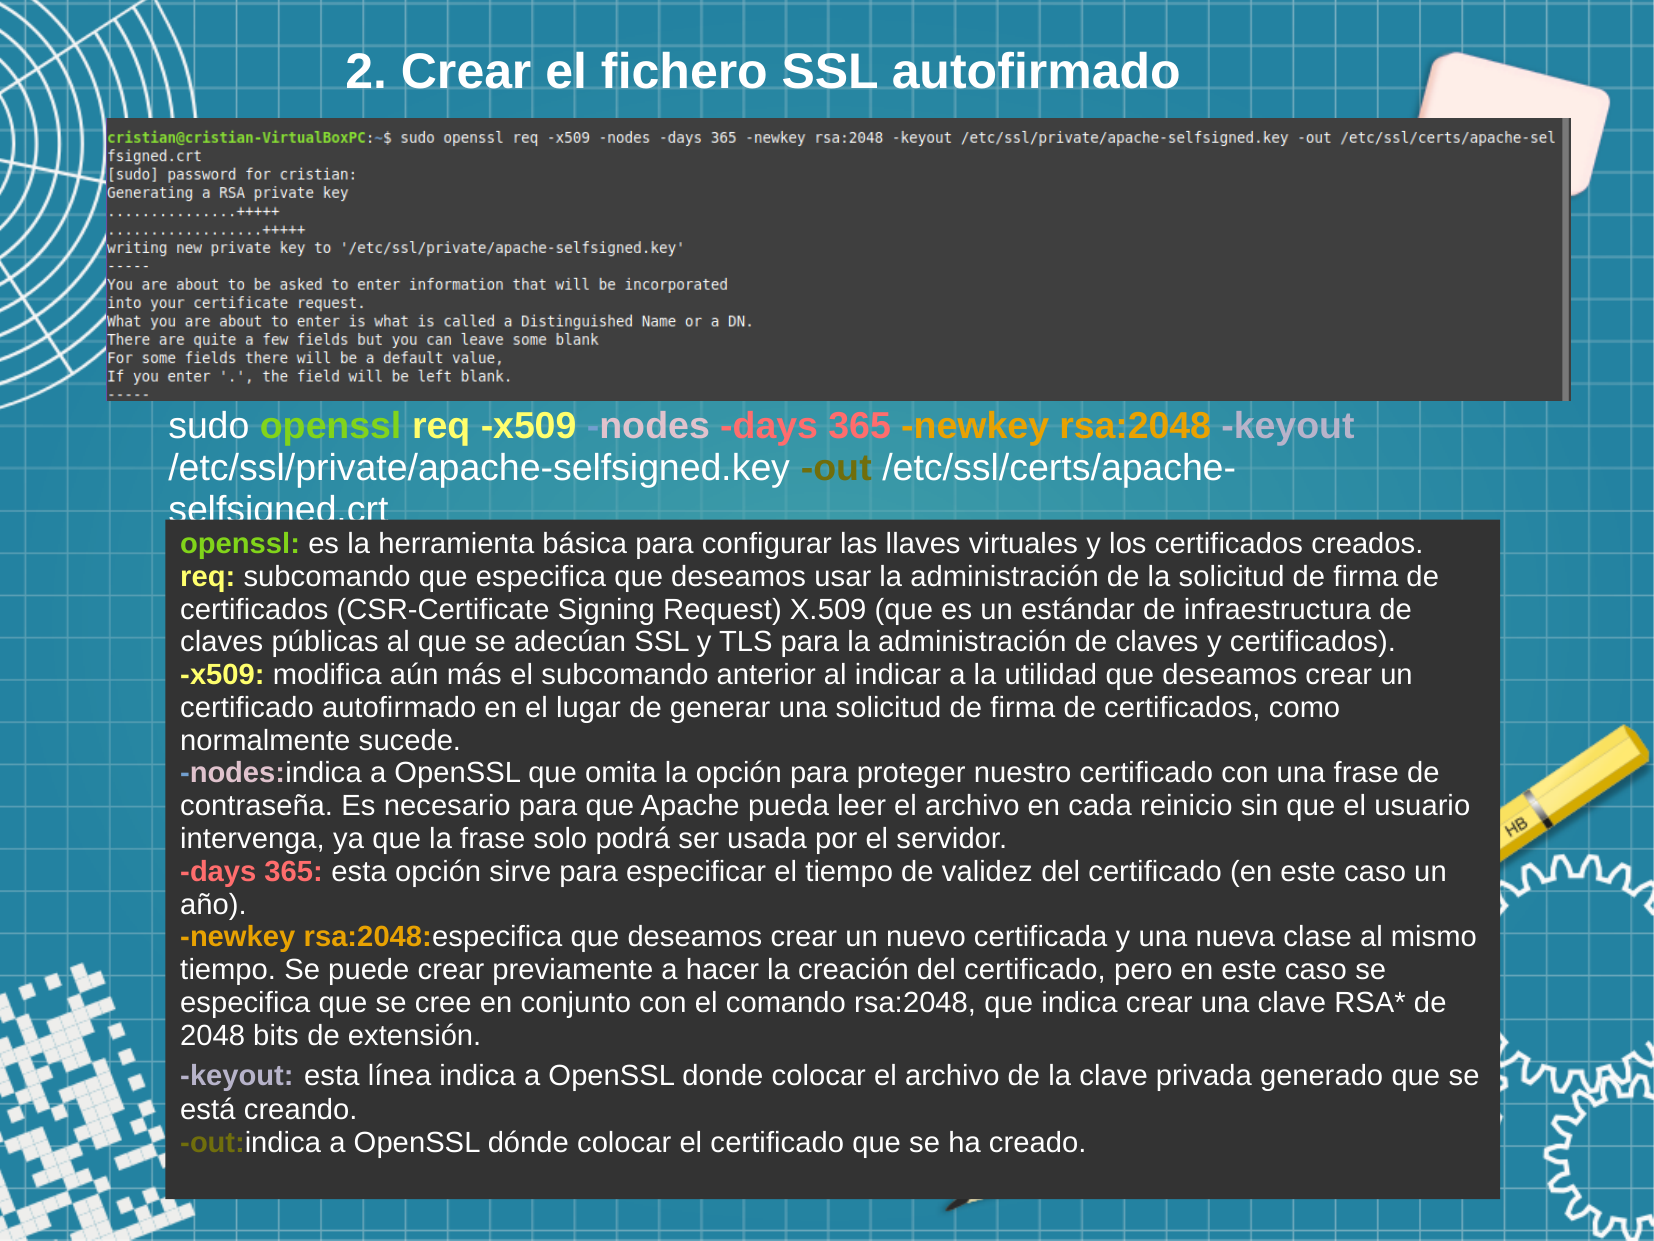

2. Crear el fichero SSL autofirmado
sudo openssl req -x509 -nodes -days 365 -newkey rsa:2048 -keyout /etc/ssl/private/apache-selfsigned.key -out /etc/ssl/certs/apache-selfsigned.crt
openssl: es la herramienta básica para configurar las llaves virtuales y los certificados creados.
req: subcomando que especifica que deseamos usar la administración de la solicitud de firma de certificados (CSR-Certificate Signing Request) X.509 (que es un estándar de infraestructura de claves públicas al que se adecúan SSL y TLS para la administración de claves y certificados).
-x509: modifica aún más el subcomando anterior al indicar a la utilidad que deseamos crear un certificado autofirmado en el lugar de generar una solicitud de firma de certificados, como normalmente sucede.
-nodes:indica a OpenSSL que omita la opción para proteger nuestro certificado con una frase de contraseña. Es necesario para que Apache pueda leer el archivo en cada reinicio sin que el usuario intervenga, ya que la frase solo podrá ser usada por el servidor.
-days 365: esta opción sirve para especificar el tiempo de validez del certificado (en este caso un año).
-newkey rsa:2048:especifica que deseamos crear un nuevo certificada y una nueva clase al mismo tiempo. Se puede crear previamente a hacer la creación del certificado, pero en este caso se especifica que se cree en conjunto con el comando rsa:2048, que indica crear una clave RSA* de 2048 bits de extensión.
-keyout: esta línea indica a OpenSSL donde colocar el archivo de la clave privada generado que se está creando.
-out:indica a OpenSSL dónde colocar el certificado que se ha creado.